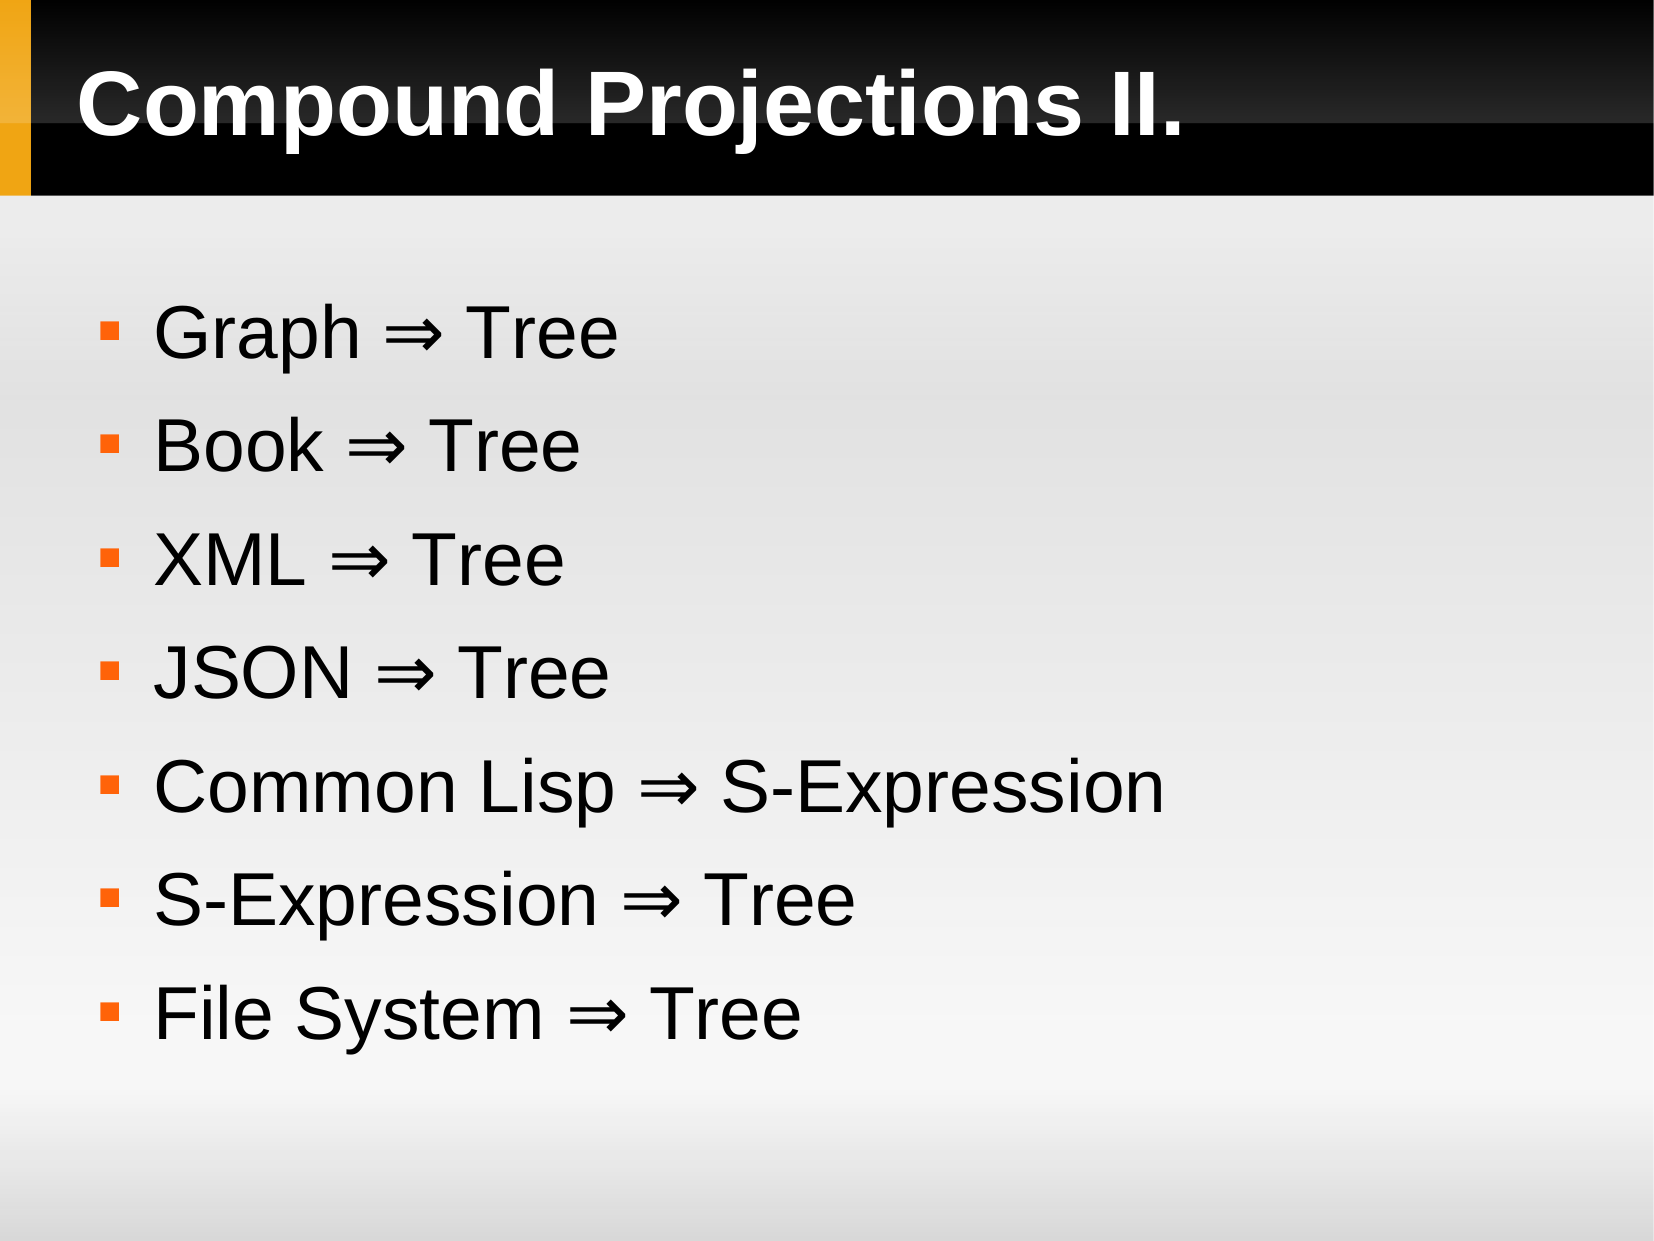

# Compound Projections II.
Graph ⇒ Tree
Book ⇒ Tree
XML ⇒ Tree
JSON ⇒ Tree
Common Lisp ⇒ S-Expression
S-Expression ⇒ Tree
File System ⇒ Tree